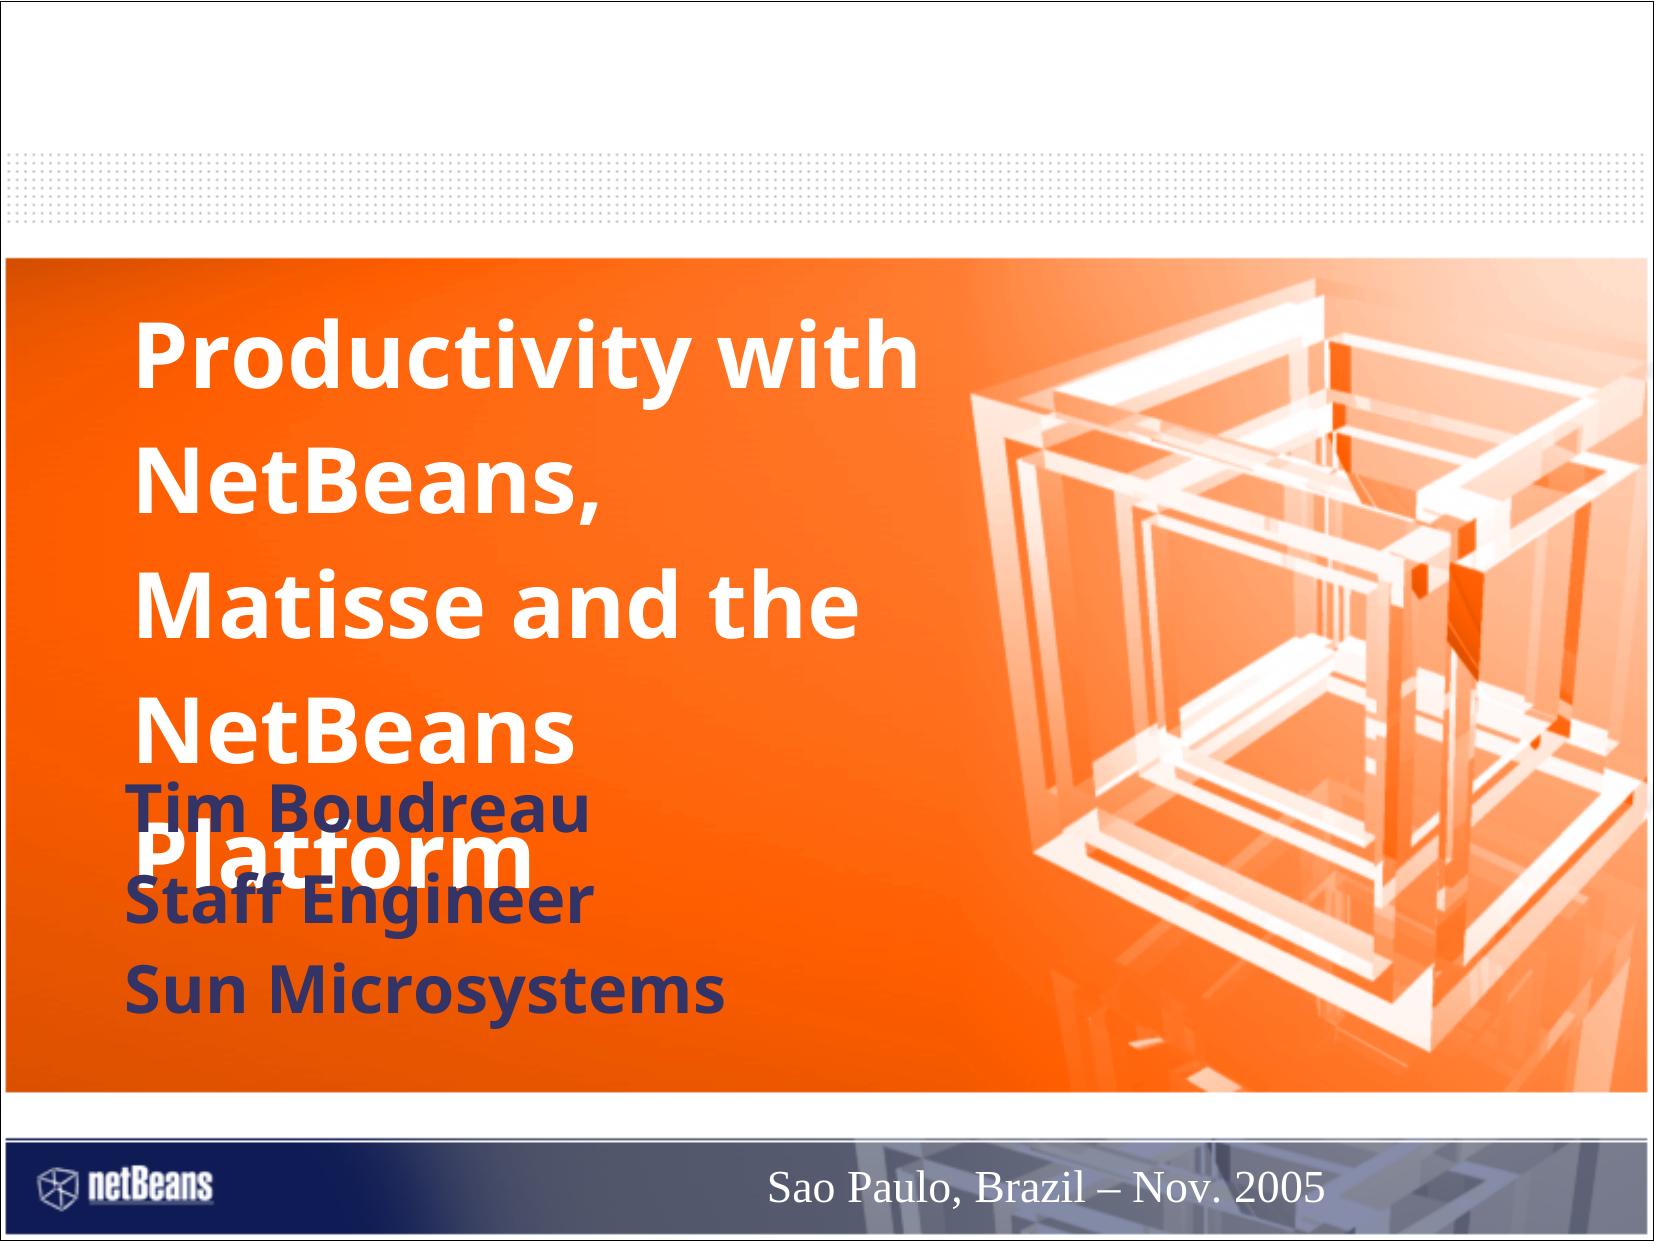

Productivity with NetBeans, Matisse and the NetBeans Platform
Tim Boudreau
Staff Engineer
Sun Microsystems
Sao Paulo, Brazil – Nov. 2005